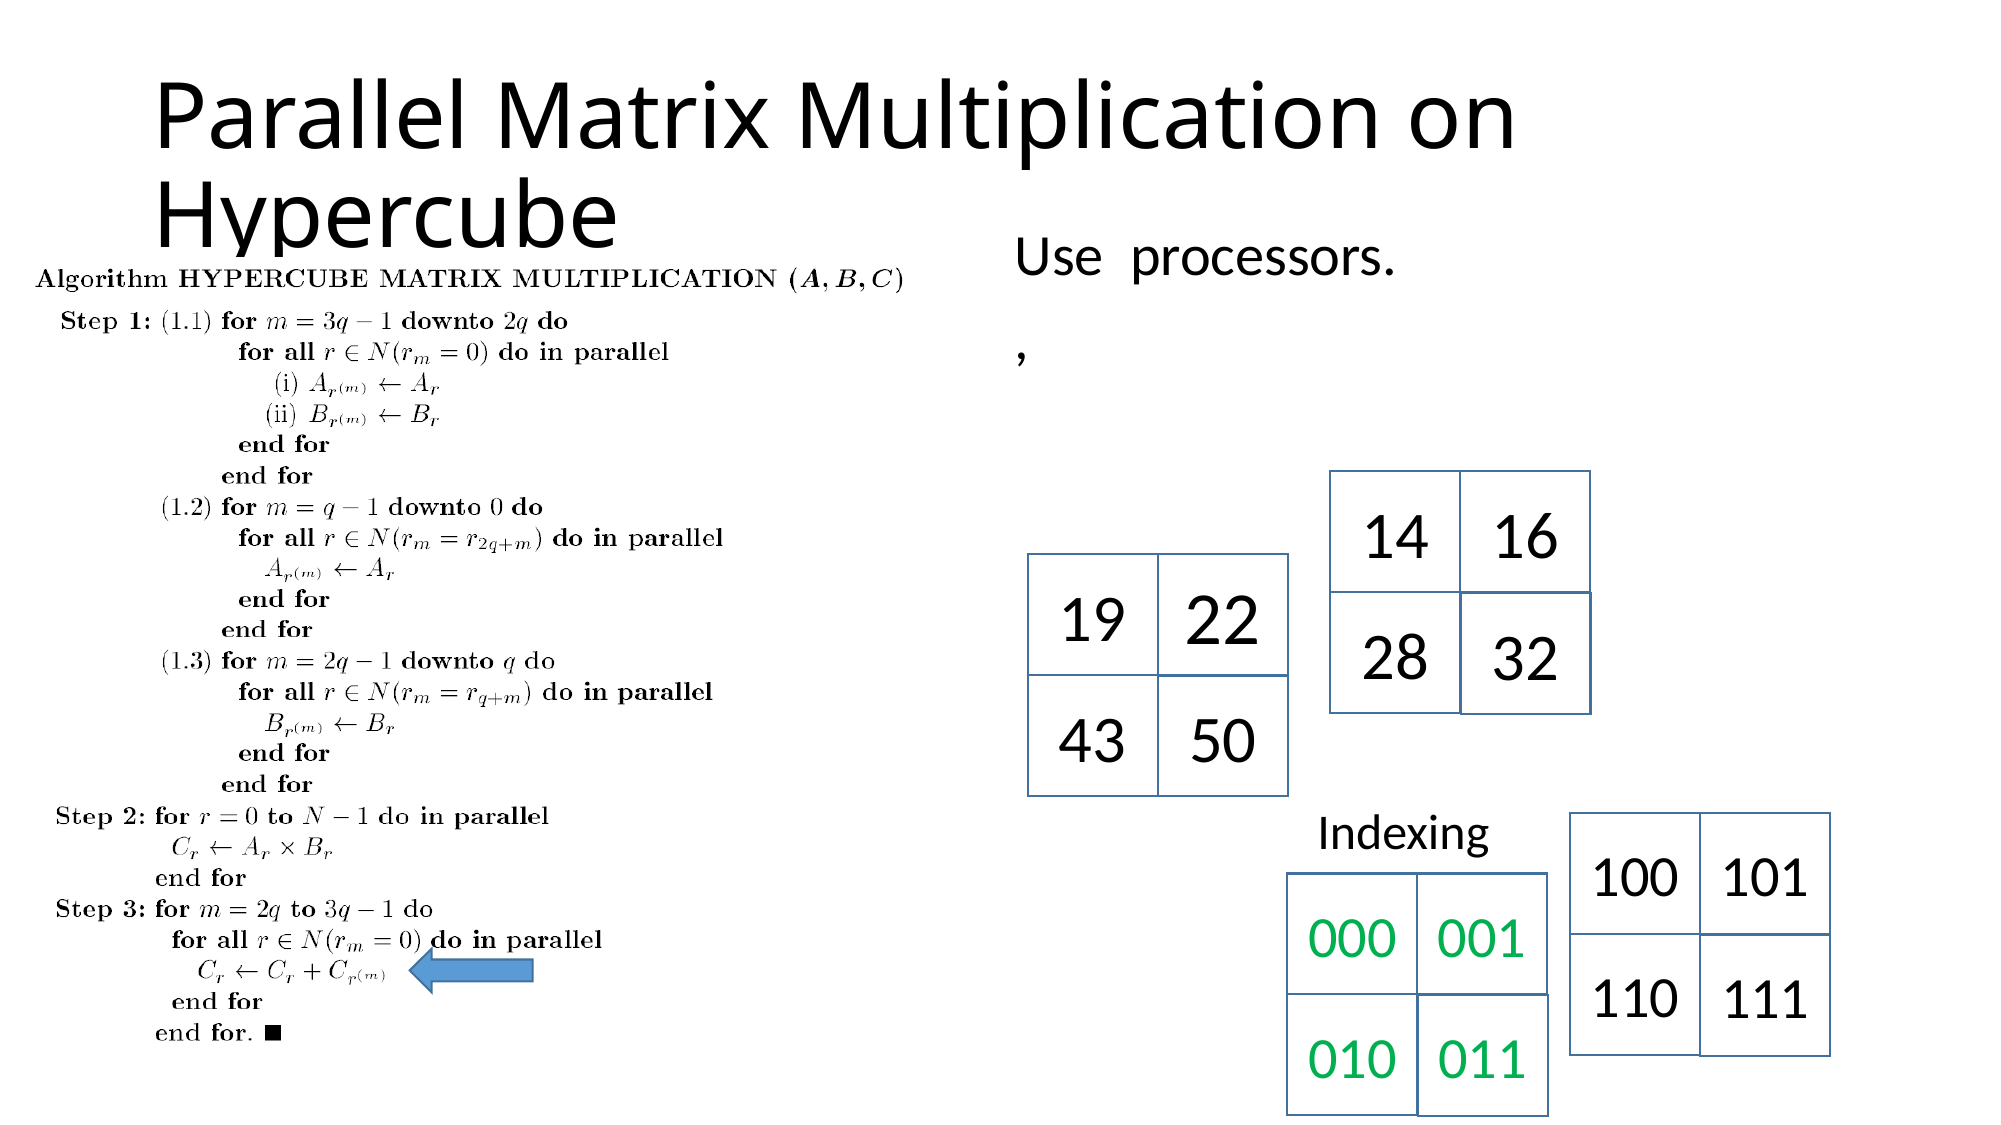

# Parallel Matrix Multiplication on Hypercube
Use processors.
,
14
16
19
2,6
22
28
32
43
50
Indexing
100
101
000
001
110
111
010
011